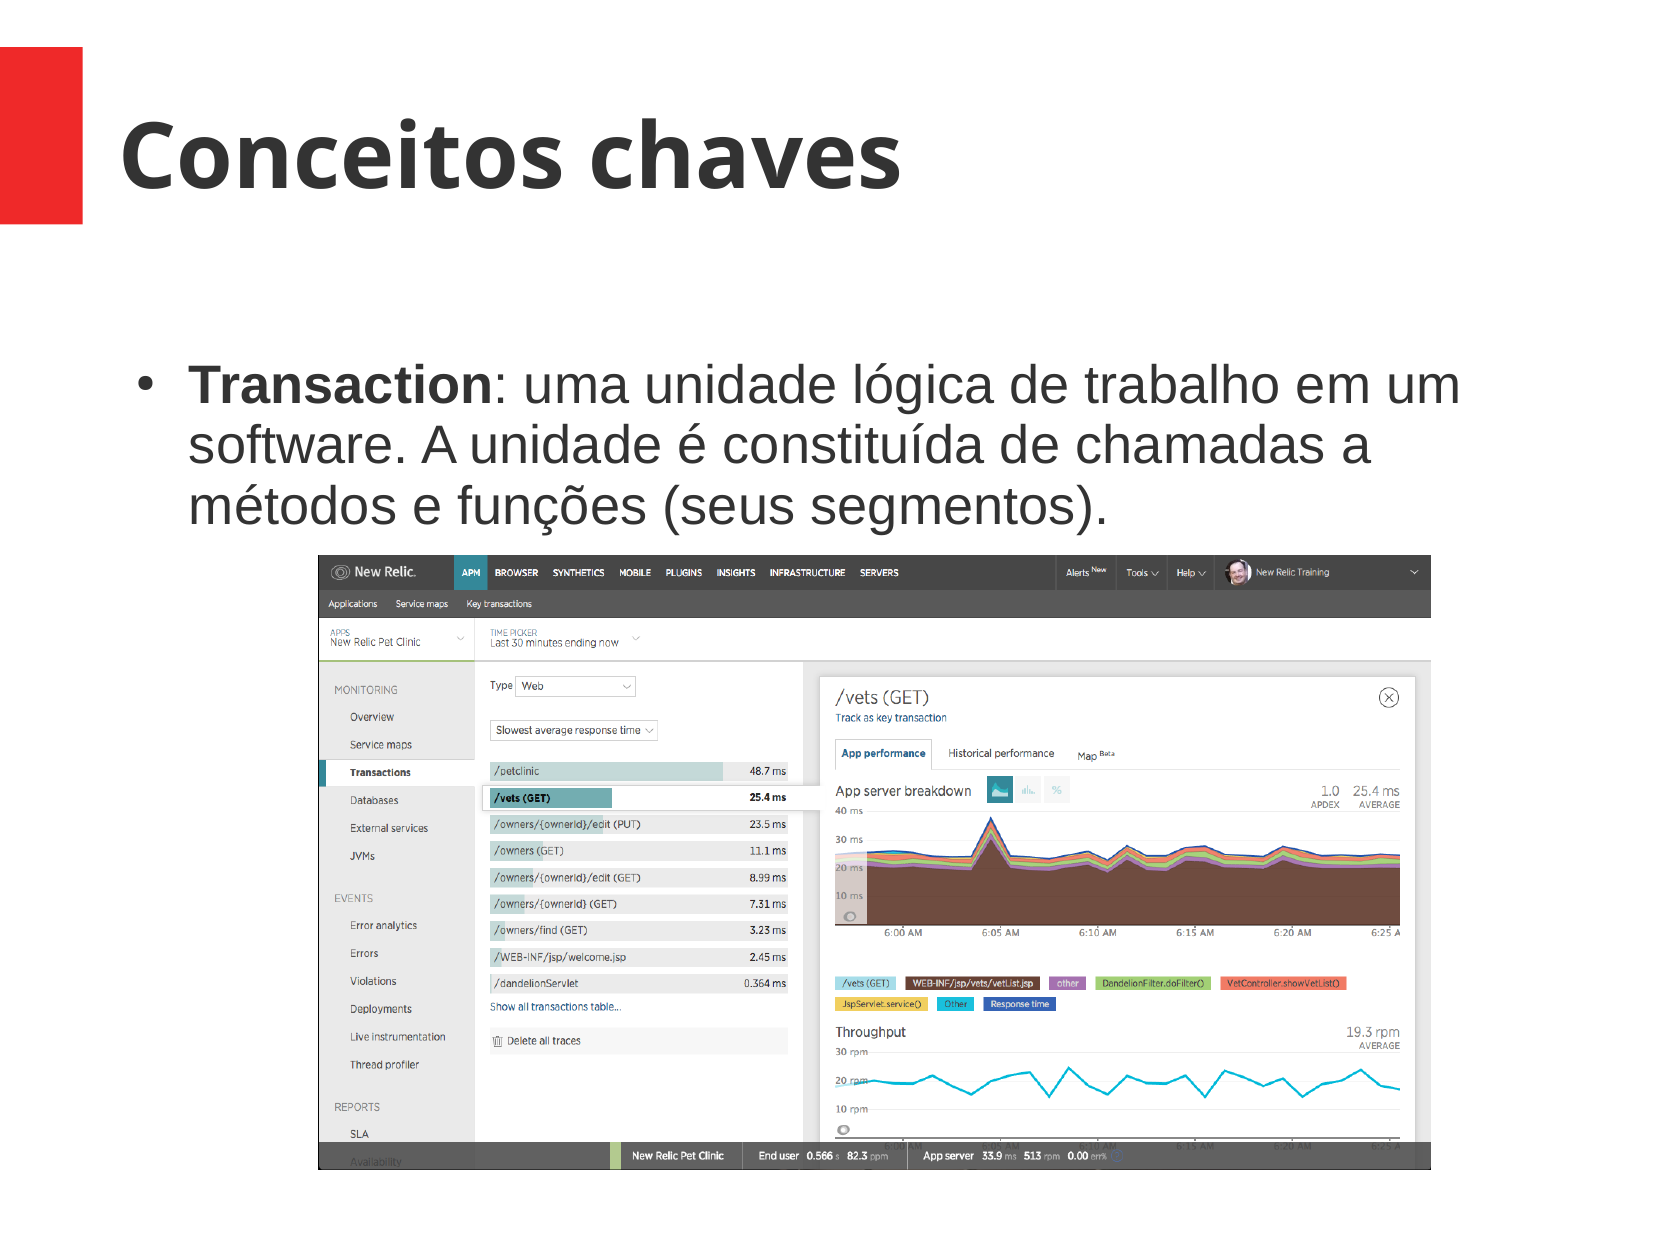

# Conceitos chaves
Transaction: uma unidade lógica de trabalho em um software. A unidade é constituída de chamadas a métodos e funções (seus segmentos).